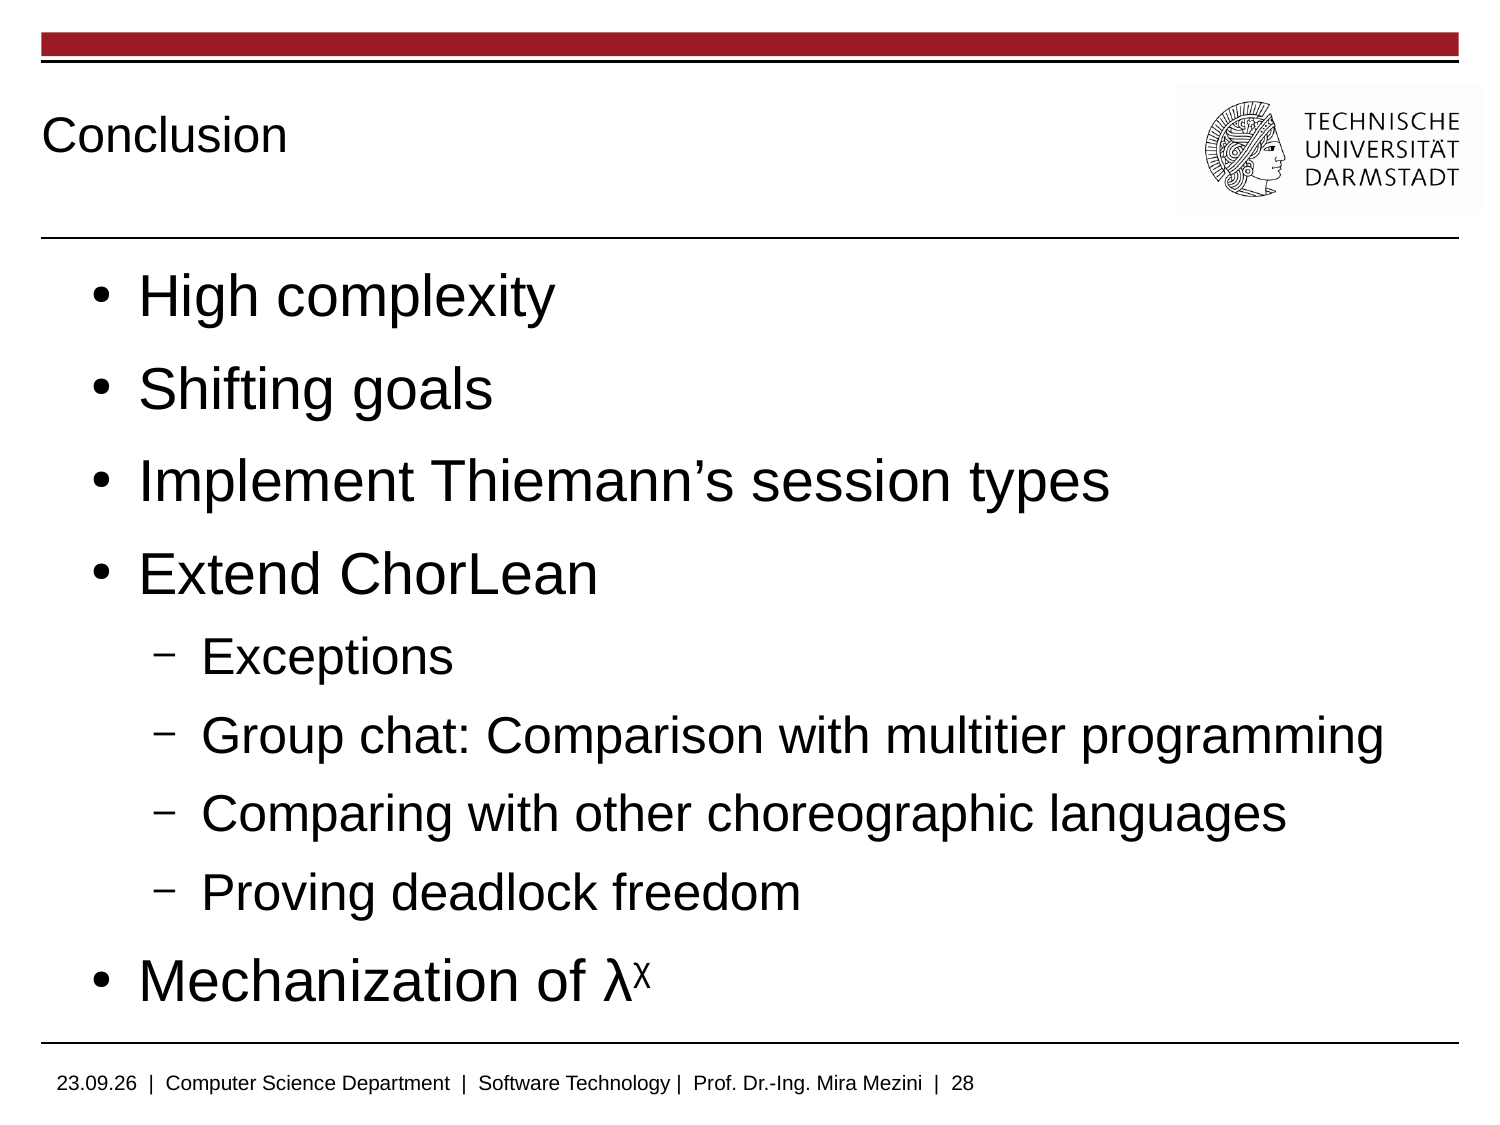

# Conclusion
High complexity
Shifting goals
Implement Thiemann’s session types
Extend ChorLean
Exceptions
Group chat: Comparison with multitier programming
Comparing with other choreographic languages
Proving deadlock freedom
Mechanization of λχ